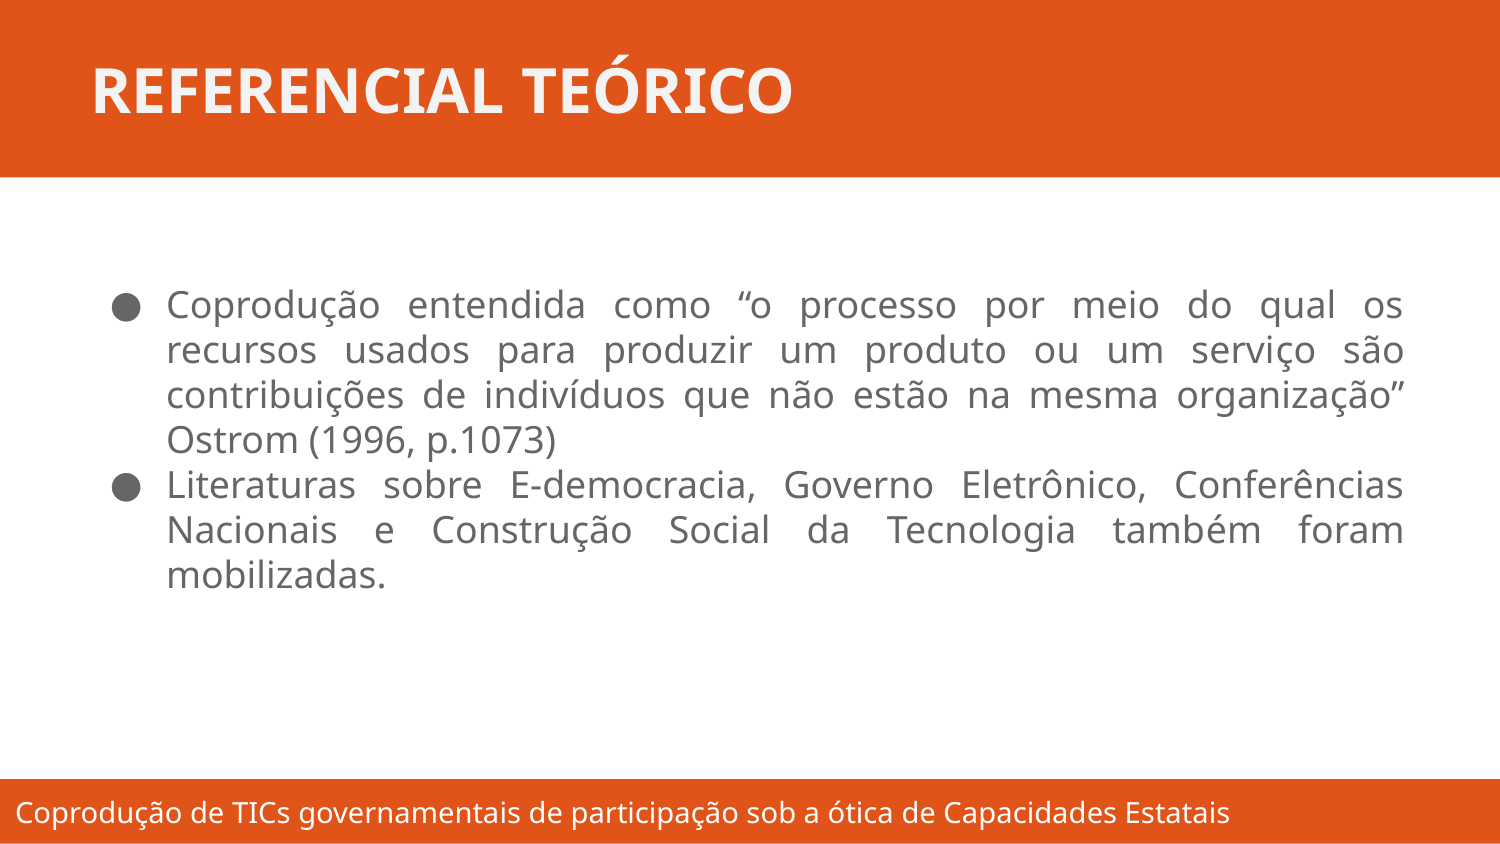

REFERENCIAL TEÓRICO
# Coprodução entendida como “o processo por meio do qual os recursos usados para produzir um produto ou um serviço são contribuições de indivíduos que não estão na mesma organização” Ostrom (1996, p.1073)
Literaturas sobre E-democracia, Governo Eletrônico, Conferências Nacionais e Construção Social da Tecnologia também foram mobilizadas.
Coprodução de TICs governamentais de participação sob a ótica de Capacidades Estatais